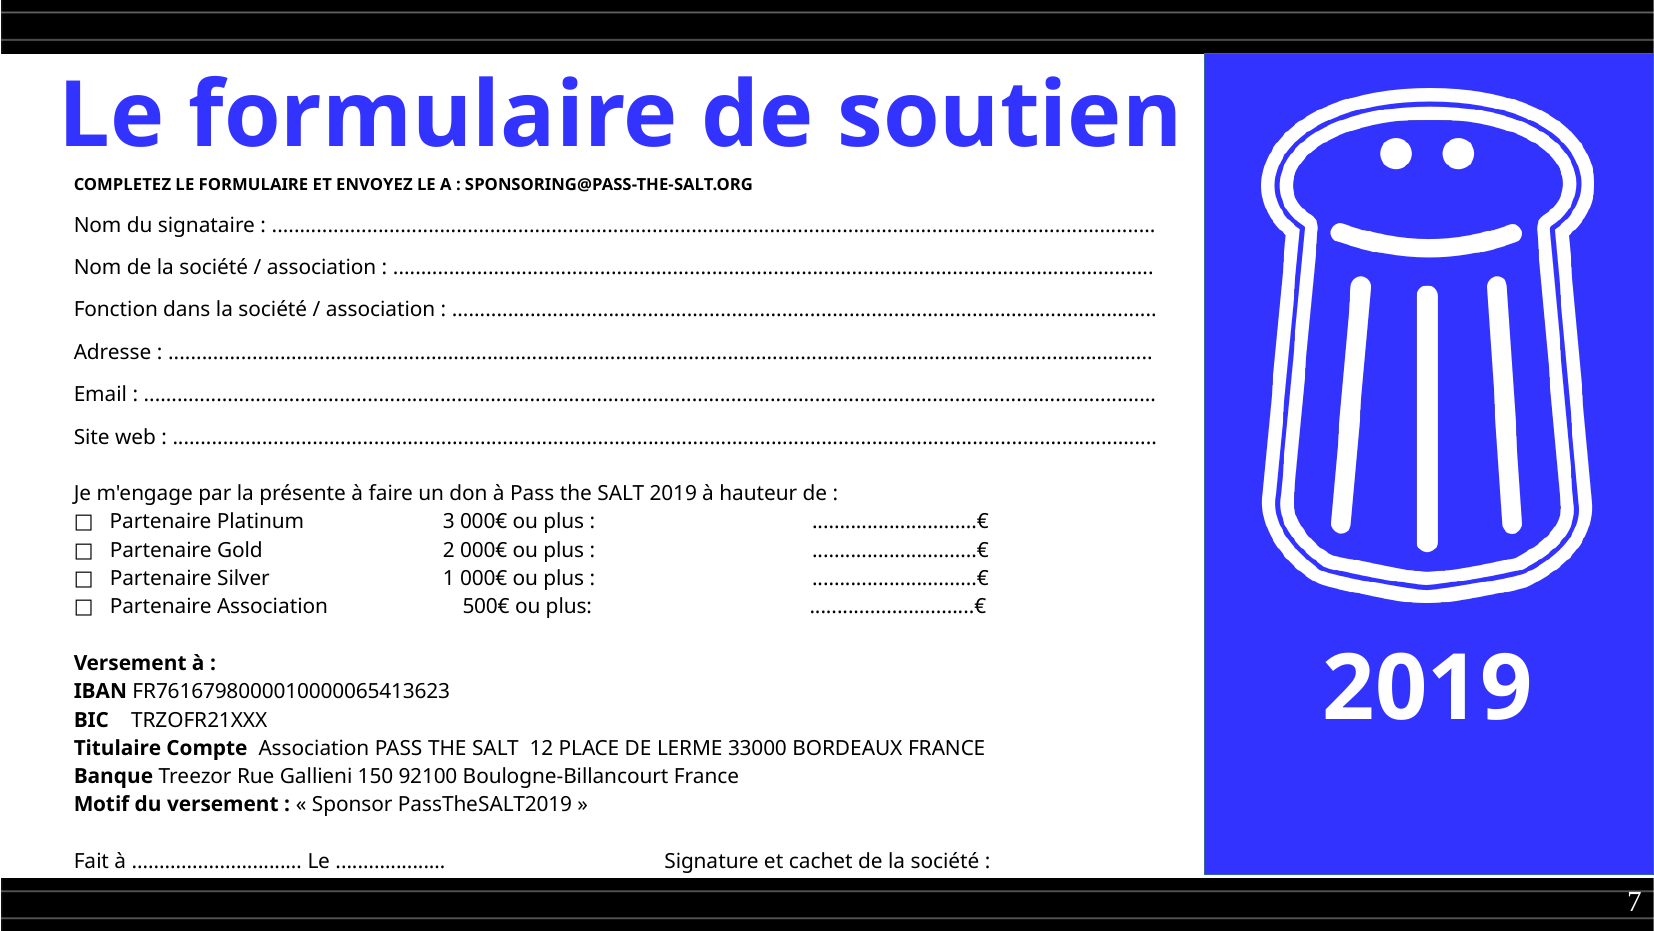

# Le formulaire de soutien
COMPLETEZ LE FORMULAIRE ET ENVOYEZ LE A : SPONSORING@PASS-THE-SALT.ORG
Nom du signataire :
Nom de la société / association :
Fonction dans la société / association :
Adresse :
Email :
Site web :
Je m'engage par la présente à faire un don à Pass the SALT 2019 à hauteur de :
□ Partenaire Platinum		3 000€ ou plus :			..............................€
□ Partenaire Gold 			2 000€ ou plus :			..............................€
□ Partenaire Silver			1 000€ ou plus :			..............................€
□ Partenaire Association 	 500€ ou plus:		 ..............................€
Versement à :
IBAN FR7616798000010000065413623
BIC TRZOFR21XXX
Titulaire Compte Association PASS THE SALT 12 PLACE DE LERME 33000 BORDEAUX FRANCE
Banque Treezor Rue Gallieni 150 92100 Boulogne-Billancourt France
Motif du versement : « Sponsor PassTheSALT2019 »
Fait à ............................… Le ....…….......…			Signature et cachet de la société :
2019